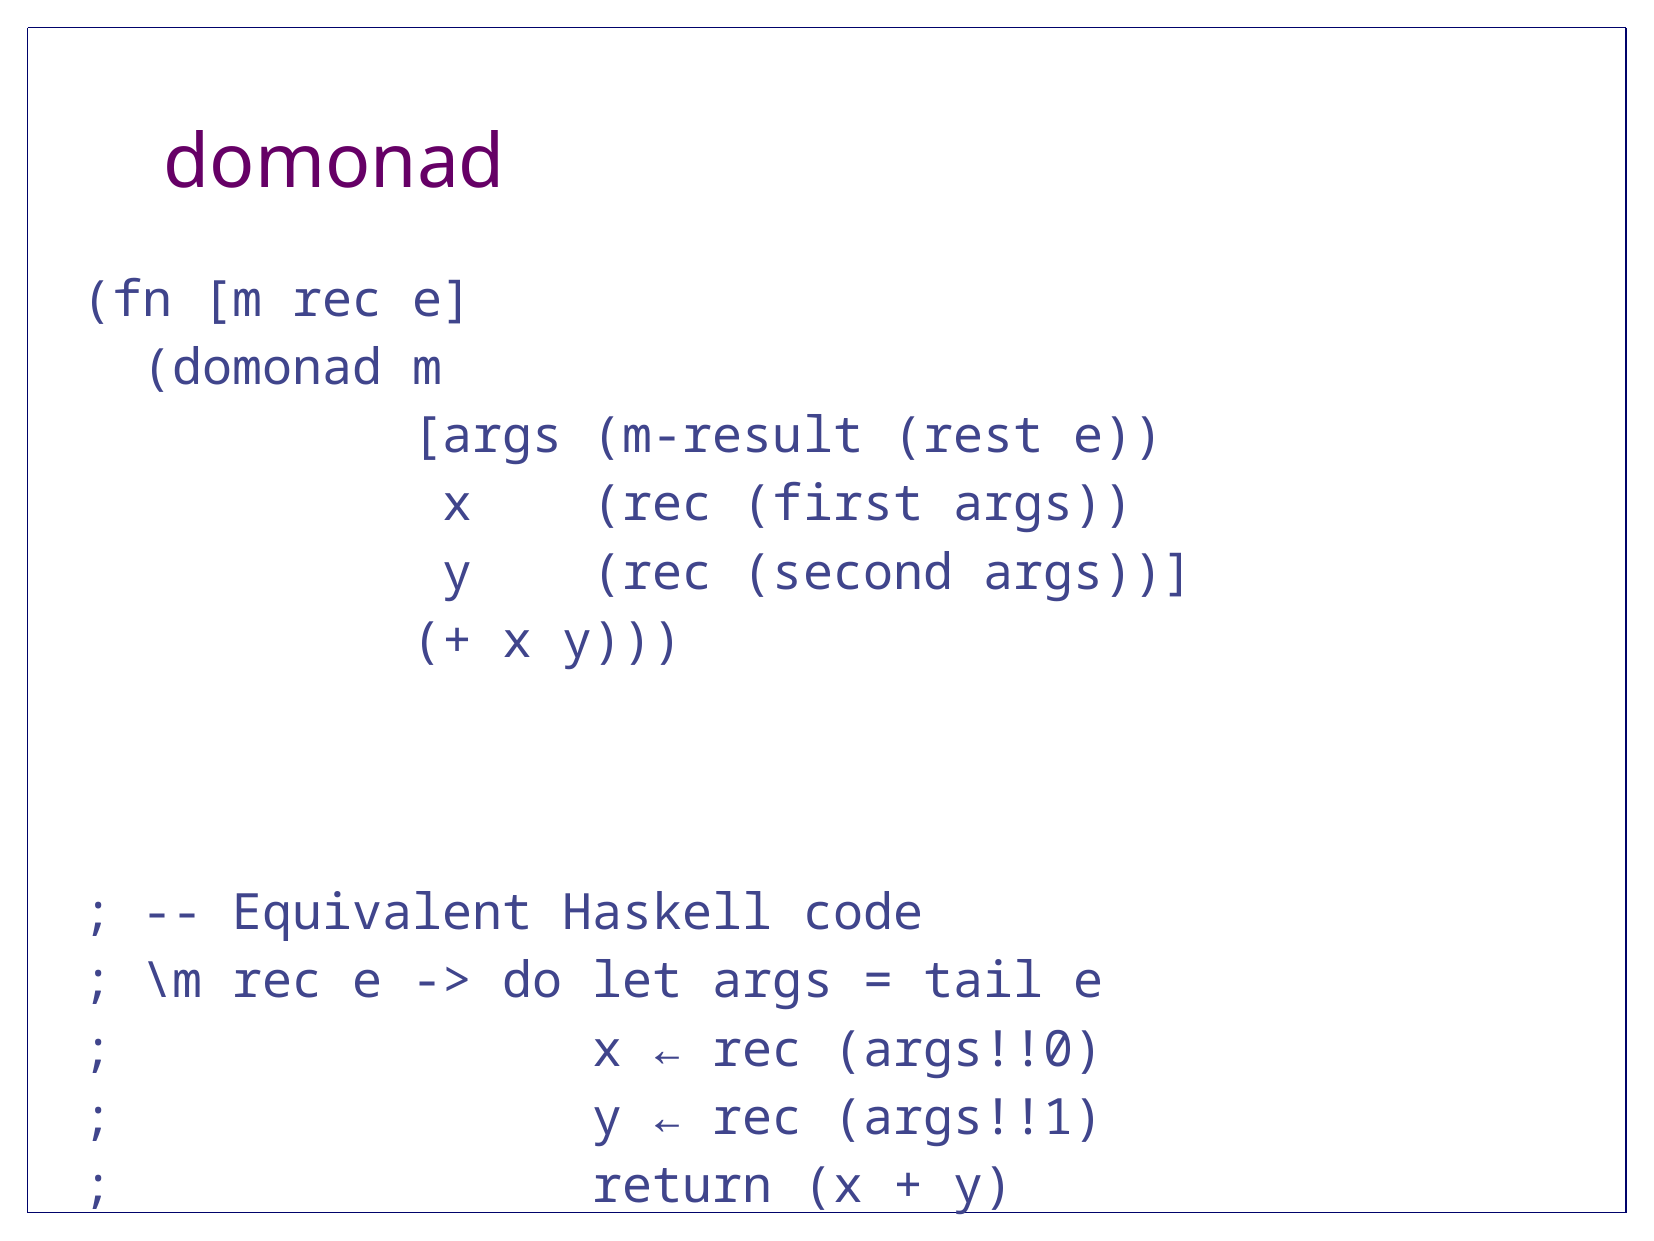

# domonad
(fn [m rec e]
 (domonad m
 [args (m-result (rest e))
 x (rec (first args))
 y (rec (second args))]
 (+ x y)))
; -- Equivalent Haskell code
; \m rec e -> do let args = tail e
; x ← rec (args!!0)
; y ← rec (args!!1)
; return (x + y)